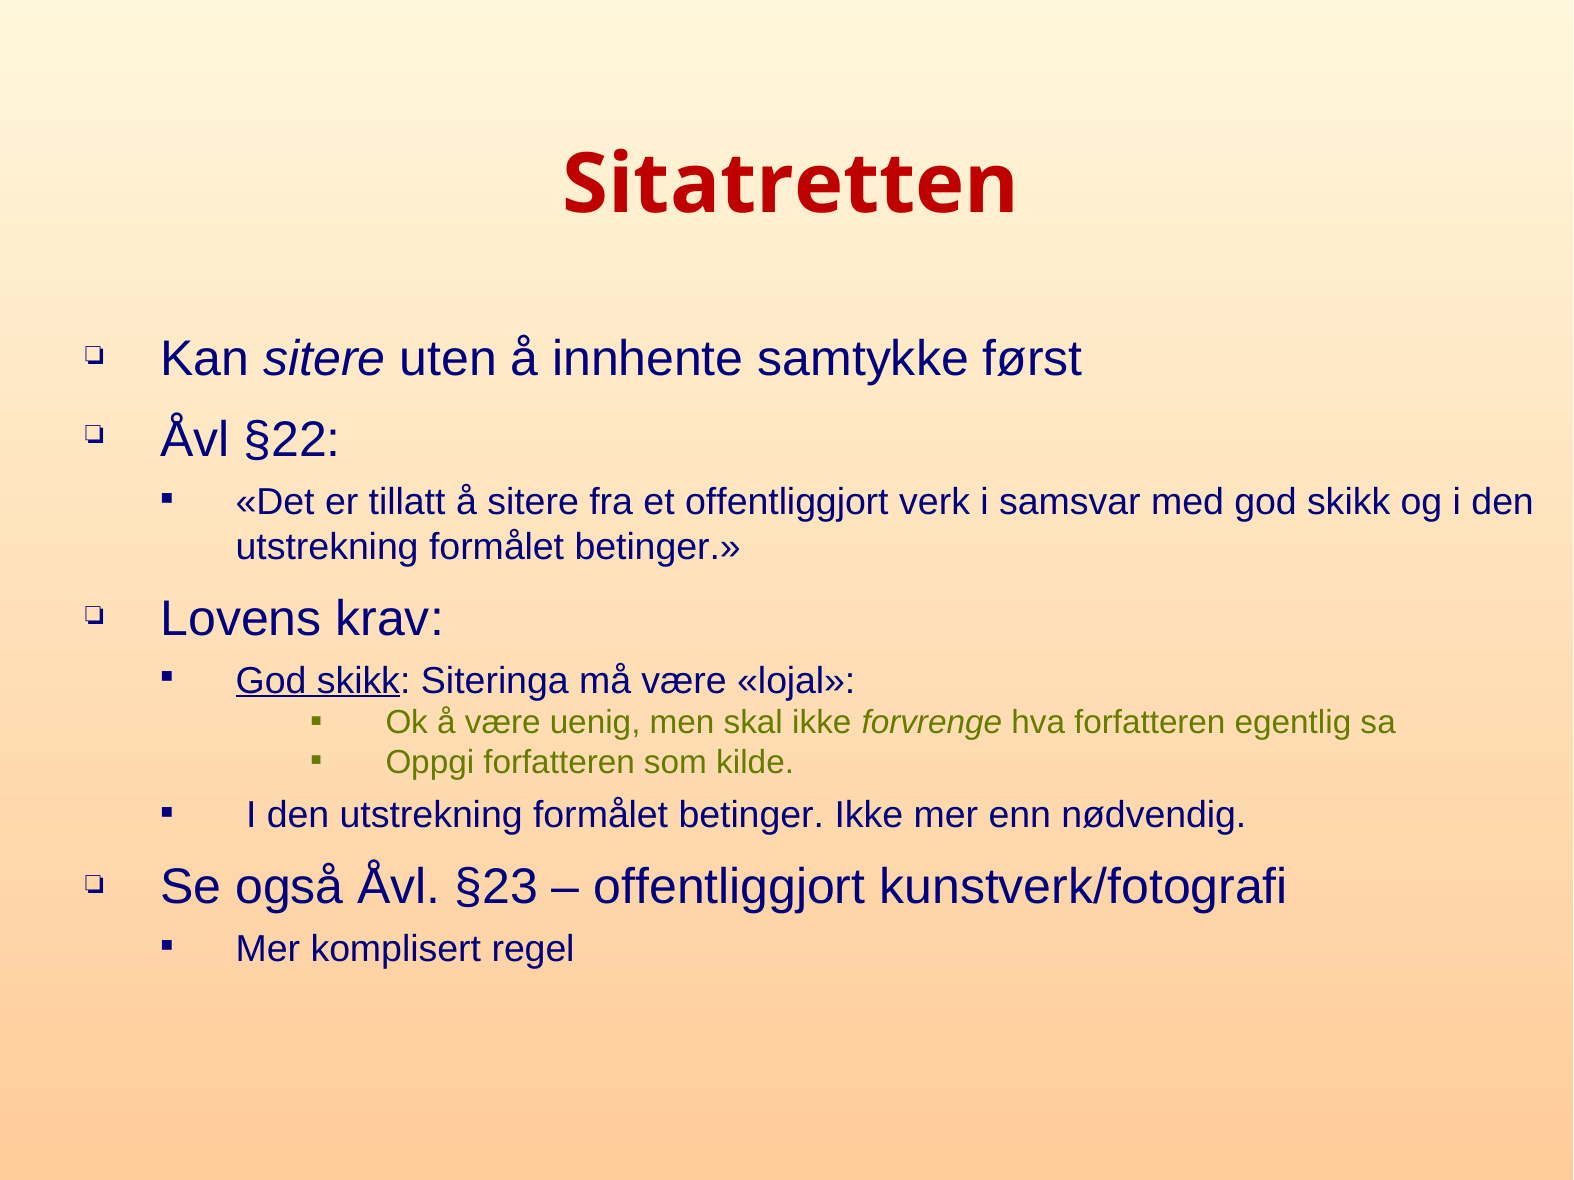

# Sitatretten
Kan sitere uten å innhente samtykke først
Åvl §22:
«Det er tillatt å sitere fra et offentliggjort verk i samsvar med god skikk og i den utstrekning formålet betinger.»
Lovens krav:
God skikk: Siteringa må være «lojal»:
Ok å være uenig, men skal ikke forvrenge hva forfatteren egentlig sa
Oppgi forfatteren som kilde.
 I den utstrekning formålet betinger. Ikke mer enn nødvendig.
Se også Åvl. §23 – offentliggjort kunstverk/fotografi
Mer komplisert regel